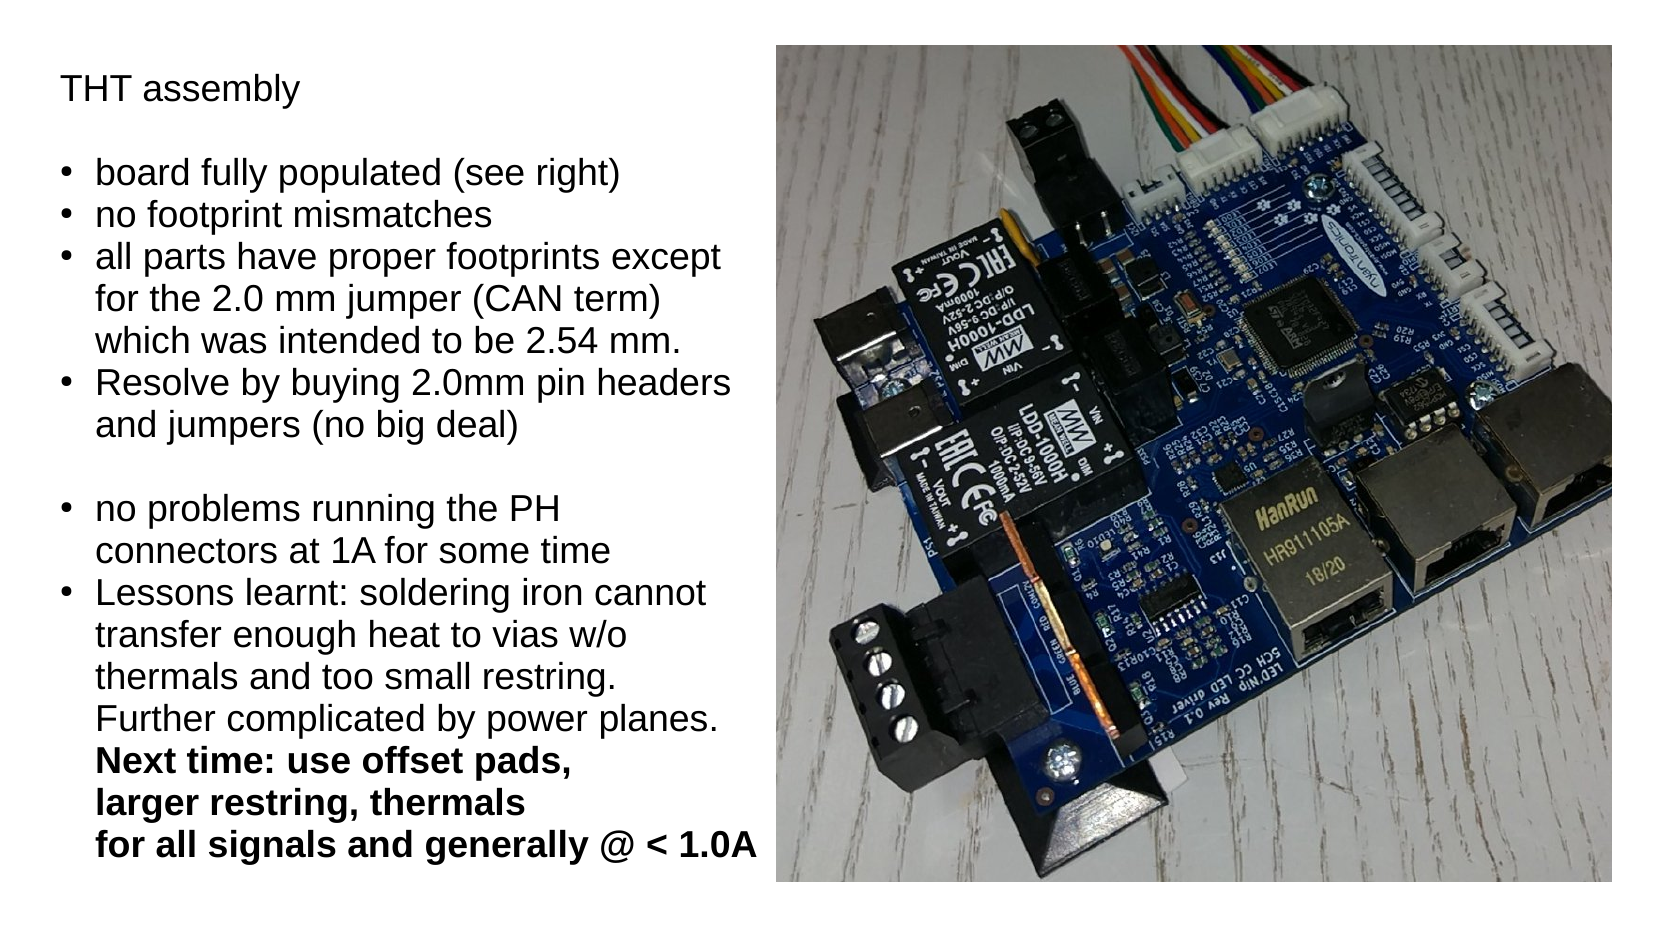

THT assembly
board fully populated (see right)
no footprint mismatches
all parts have proper footprints except
for the 2.0 mm jumper (CAN term)
which was intended to be 2.54 mm.
Resolve by buying 2.0mm pin headers
and jumpers (no big deal)
no problems running the PH
connectors at 1A for some time
Lessons learnt: soldering iron cannot
transfer enough heat to vias w/o
thermals and too small restring.
Further complicated by power planes.
Next time: use offset pads,
larger restring, thermals
for all signals and generally @ < 1.0A